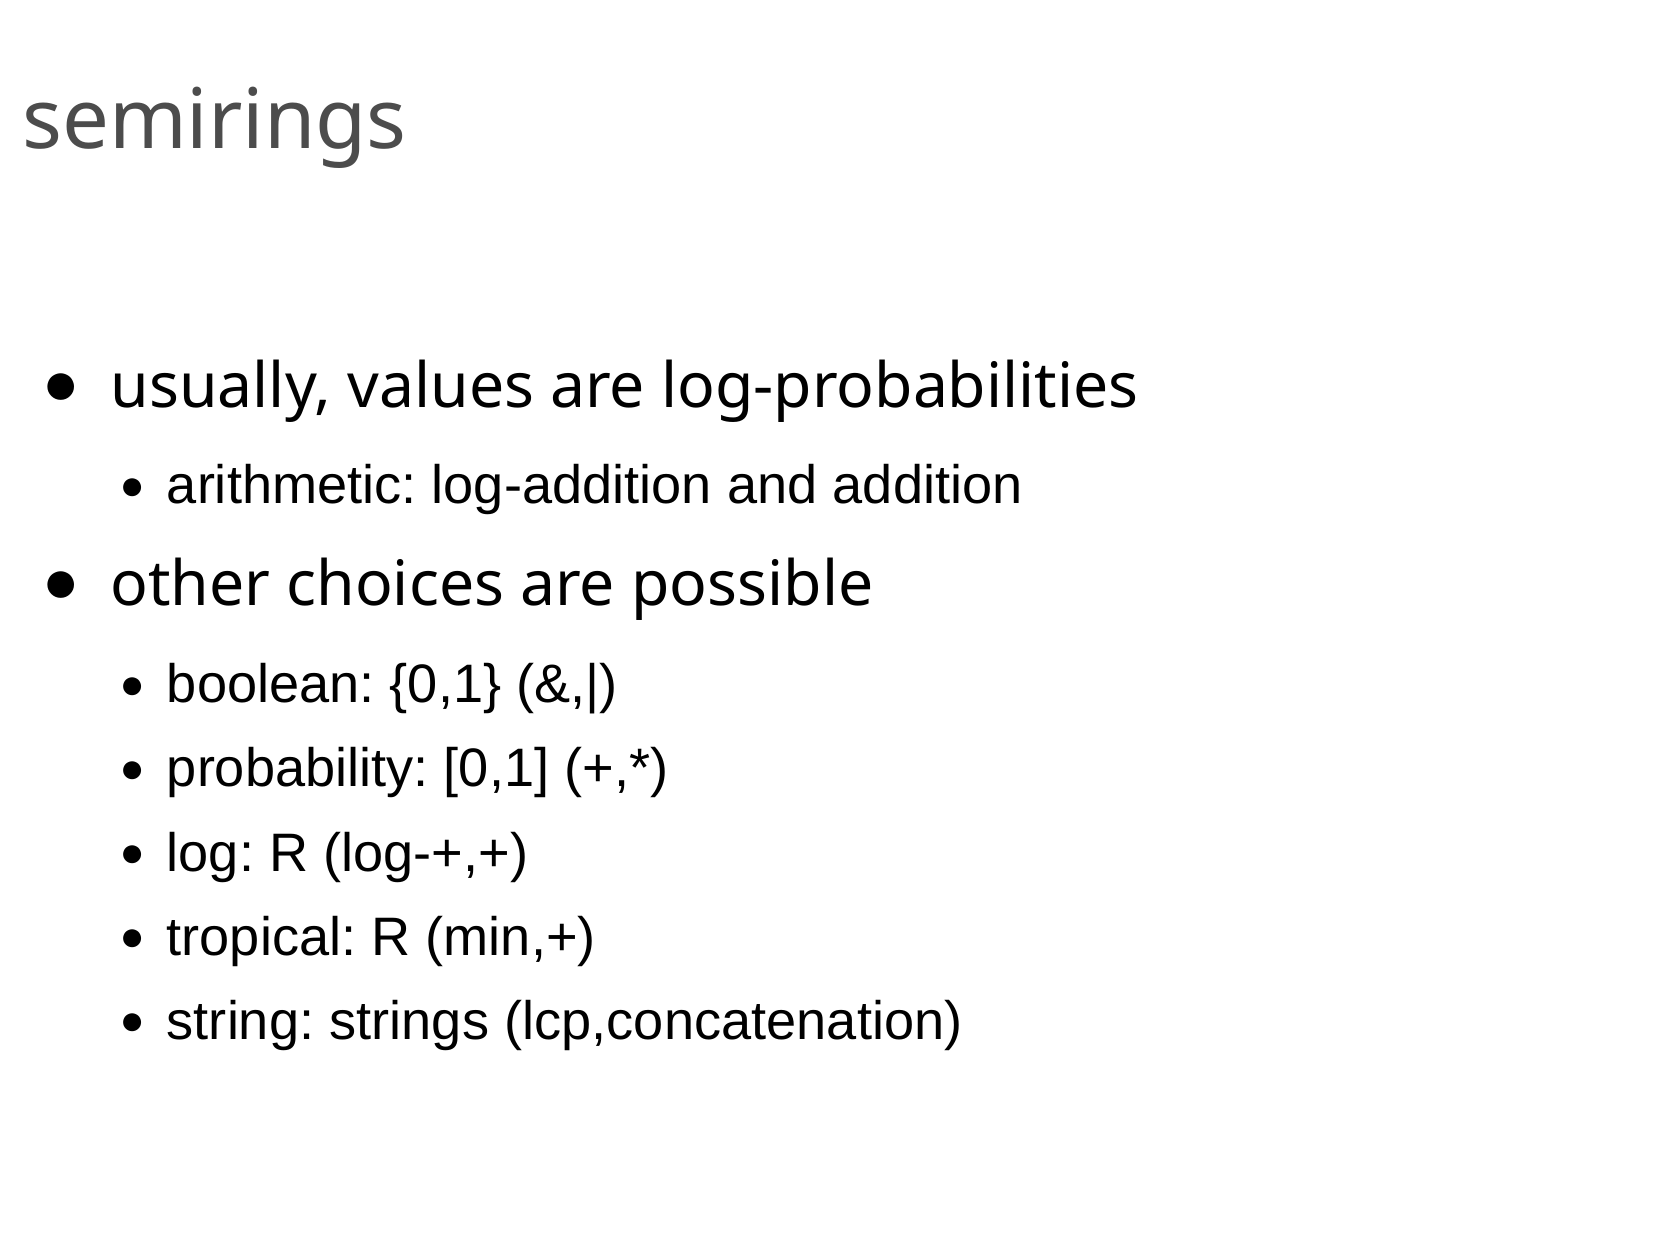

# semirings
usually, values are log-probabilities
arithmetic: log-addition and addition
other choices are possible
boolean: {0,1} (&,|)
probability: [0,1] (+,*)
log: R (log-+,+)
tropical: R (min,+)
string: strings (lcp,concatenation)